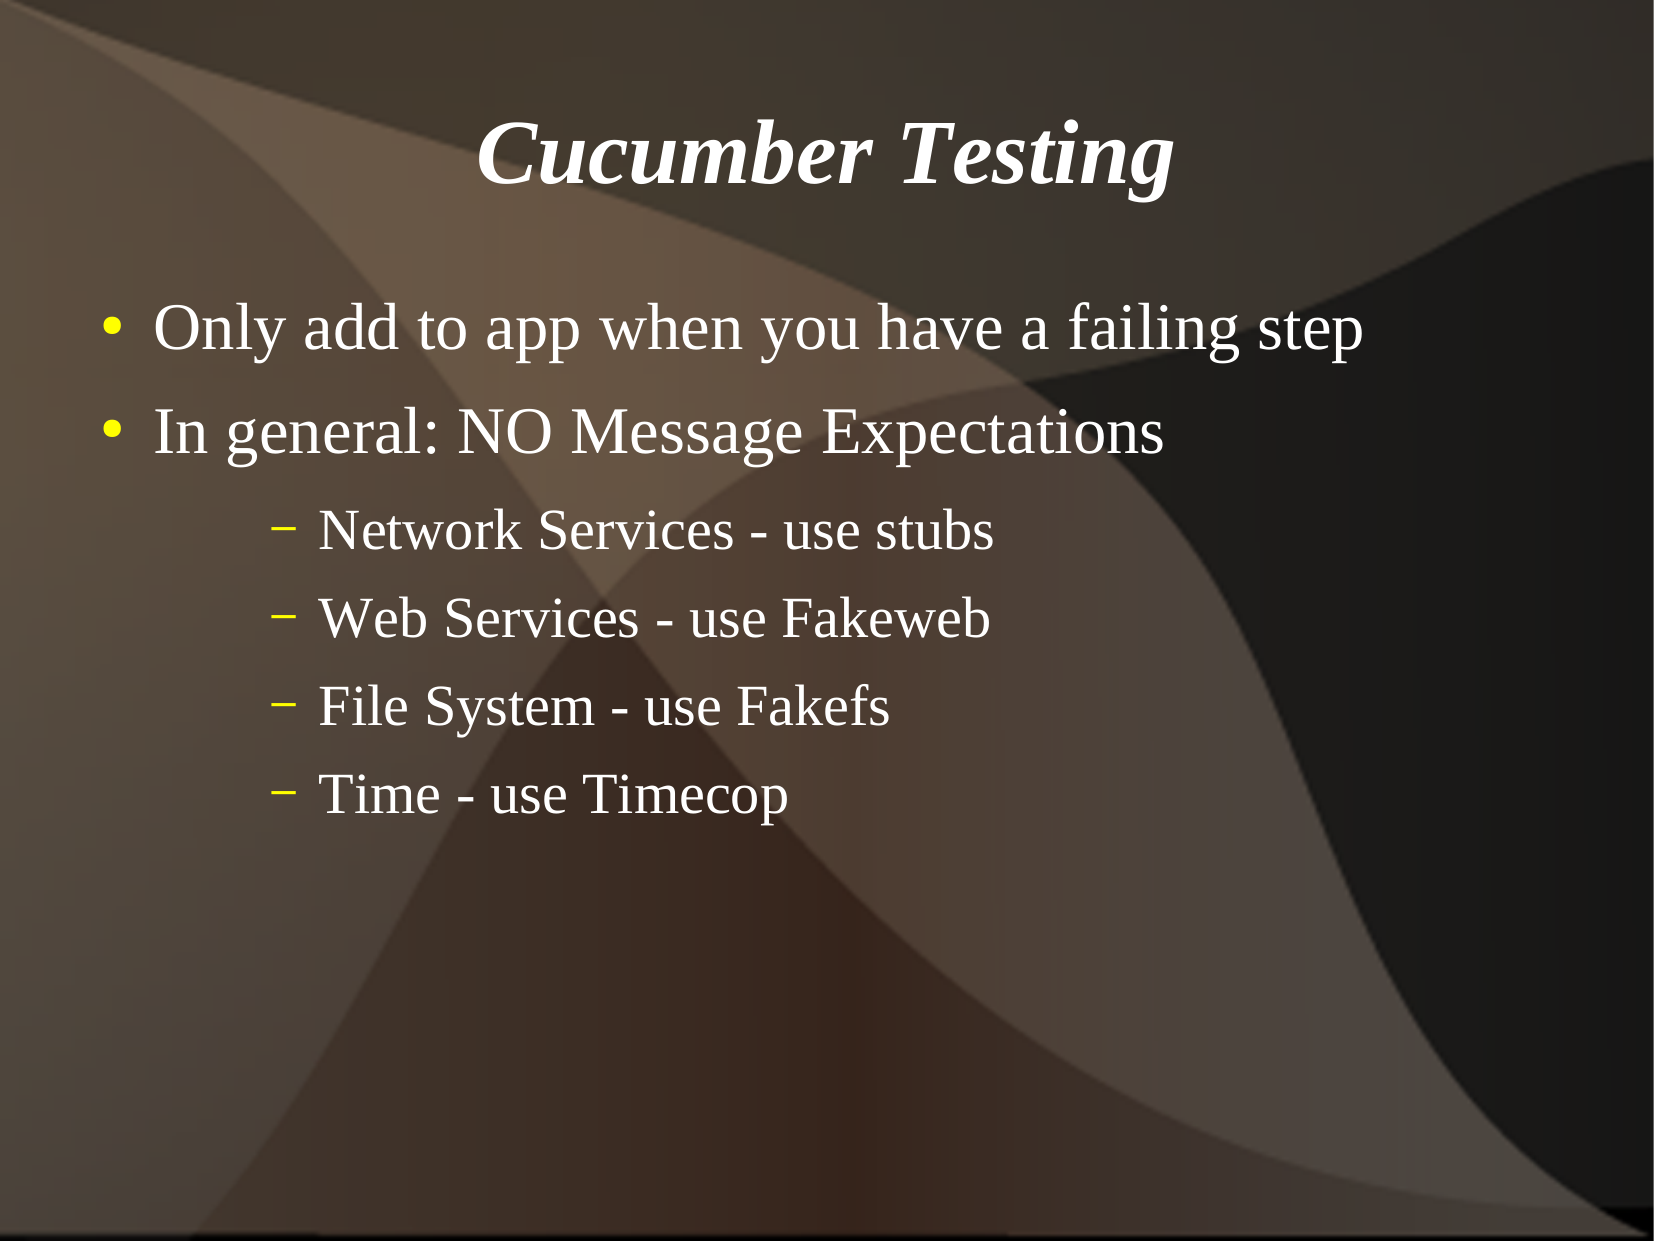

# Cucumber Testing
Only add to app when you have a failing step
In general: NO Message Expectations
Network Services - use stubs
Web Services - use Fakeweb
File System - use Fakefs
Time - use Timecop